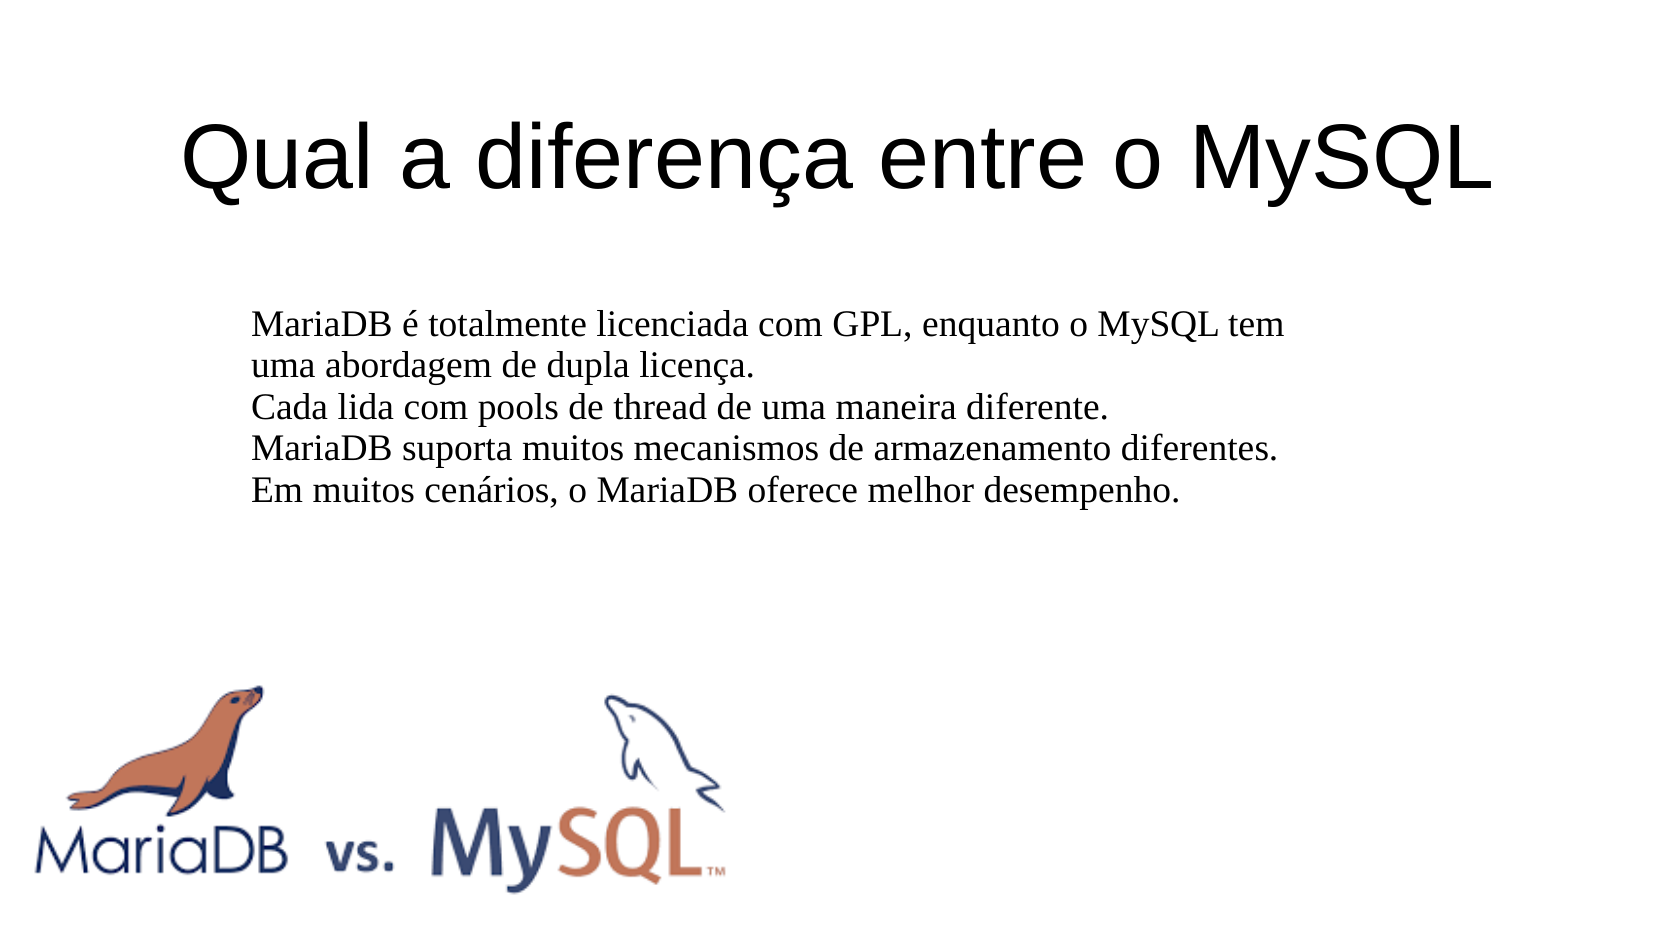

# Qual a diferença entre o MySQL
MariaDB é totalmente licenciada com GPL, enquanto o MySQL tem uma abordagem de dupla licença.
Cada lida com pools de thread de uma maneira diferente.
MariaDB suporta muitos mecanismos de armazenamento diferentes.
Em muitos cenários, o MariaDB oferece melhor desempenho.